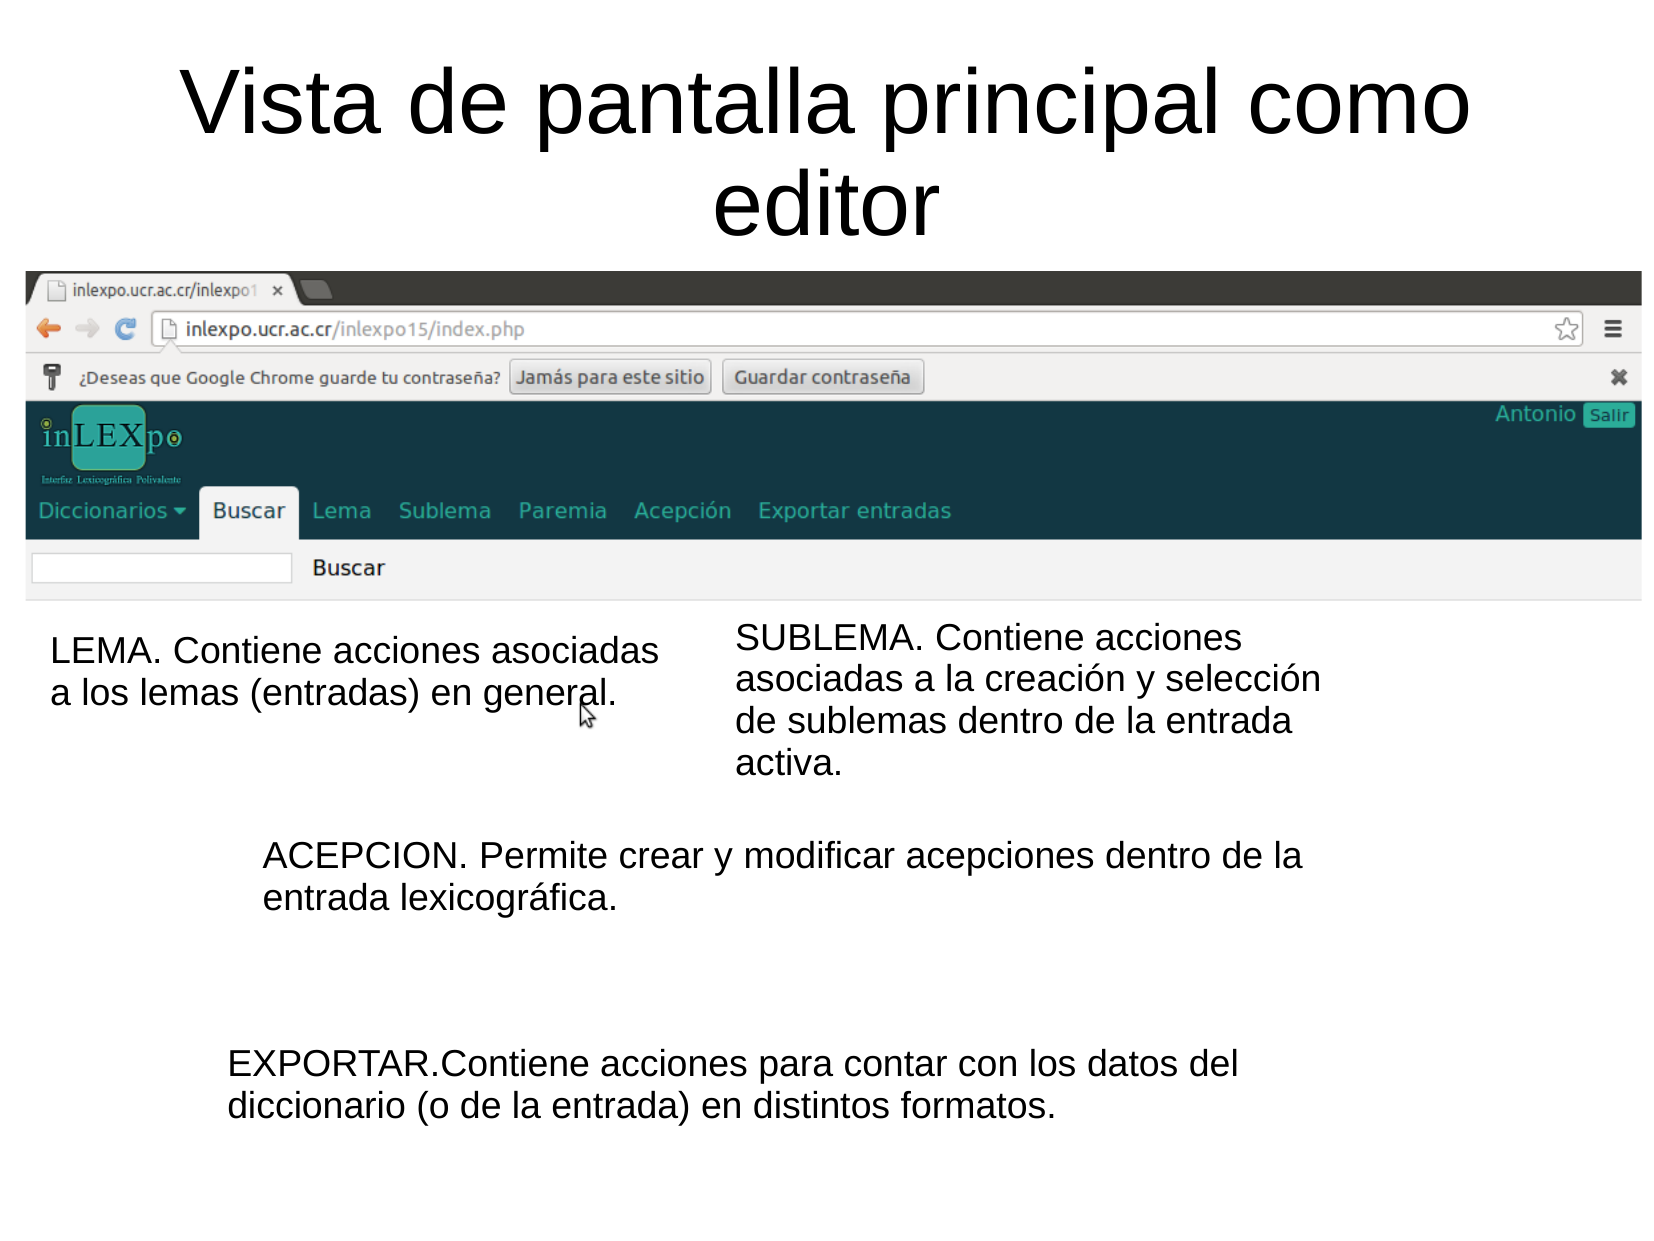

# Vista de pantalla principal como editor
SUBLEMA. Contiene acciones asociadas a la creación y selección de sublemas dentro de la entrada activa.
LEMA. Contiene acciones asociadas a los lemas (entradas) en general.
ACEPCION. Permite crear y modificar acepciones dentro de la entrada lexicográfica.
EXPORTAR.Contiene acciones para contar con los datos del diccionario (o de la entrada) en distintos formatos.